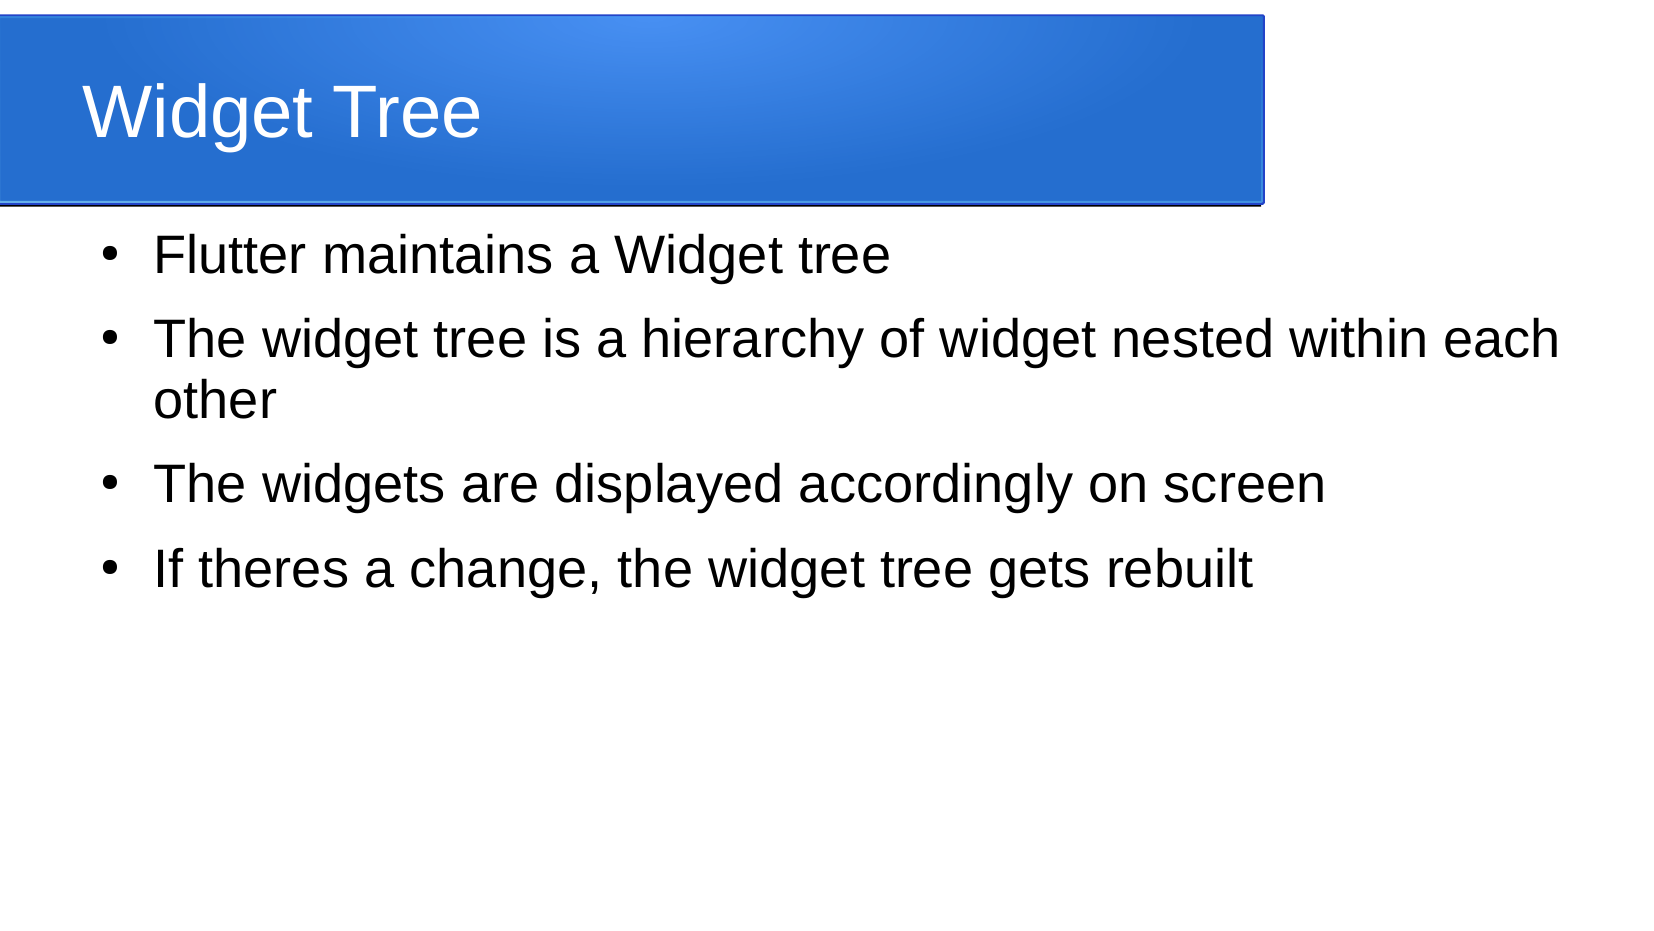

# Widget Tree
Flutter maintains a Widget tree
The widget tree is a hierarchy of widget nested within each other
The widgets are displayed accordingly on screen
If theres a change, the widget tree gets rebuilt